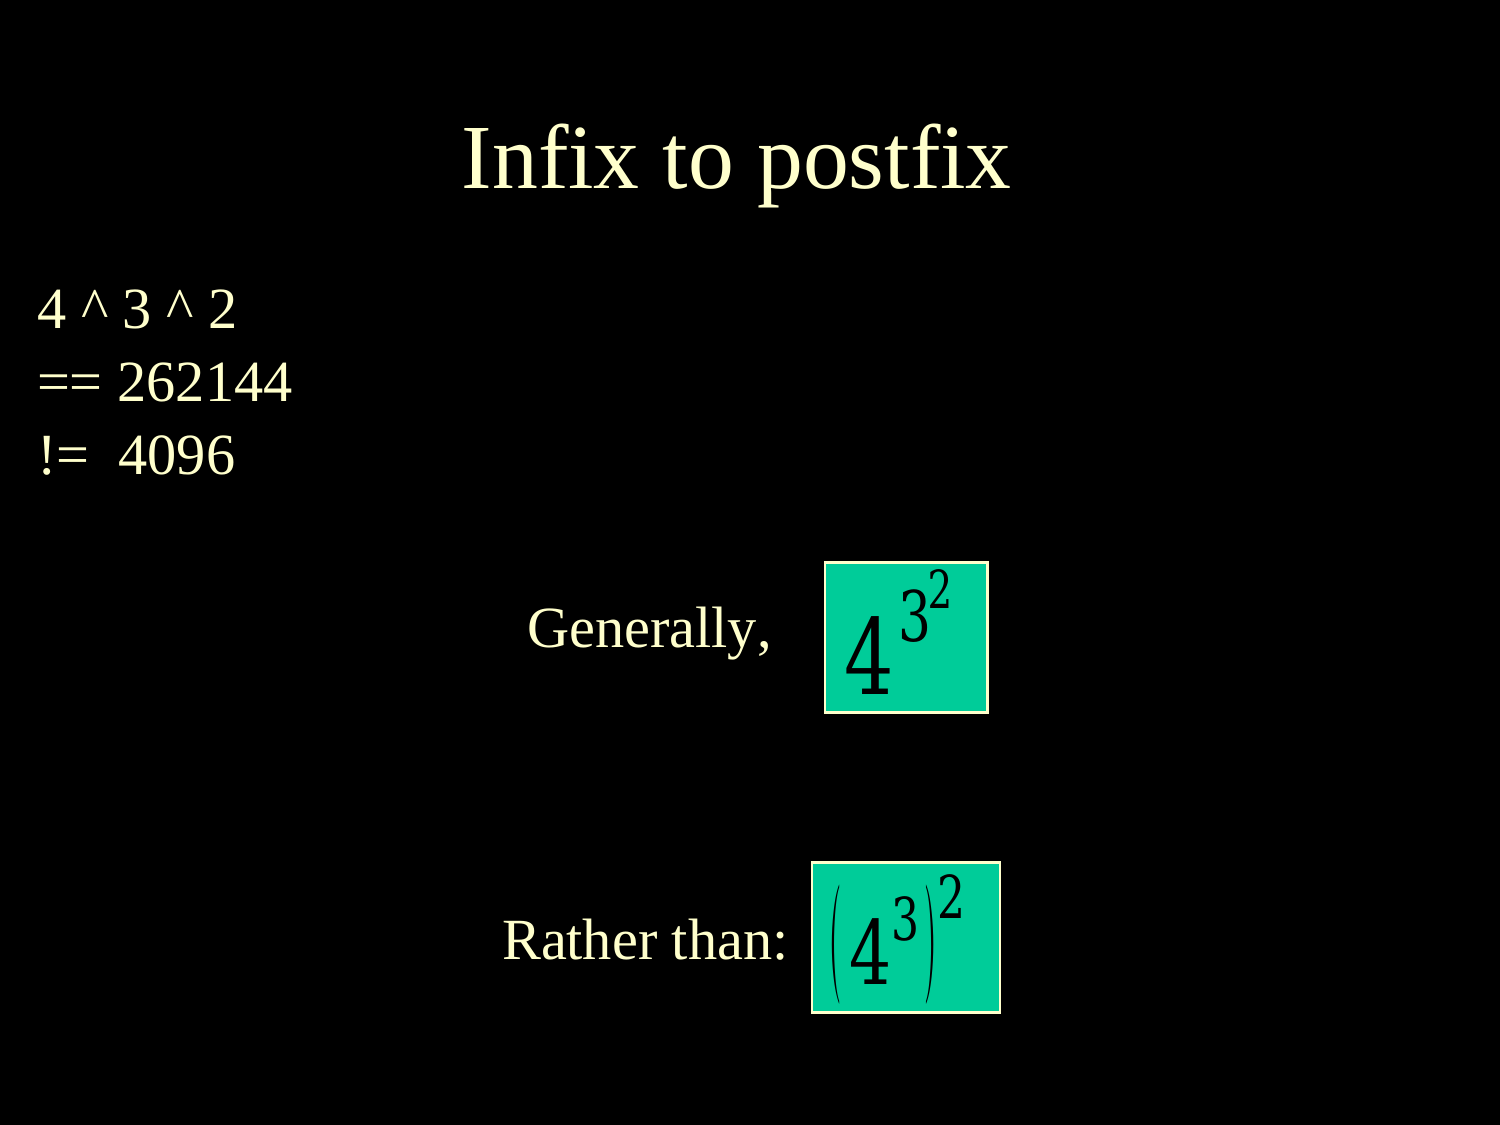

# Infix to postfix
4 ^ 3 ^ 2
== 262144
!= 4096
Generally,
Rather than: